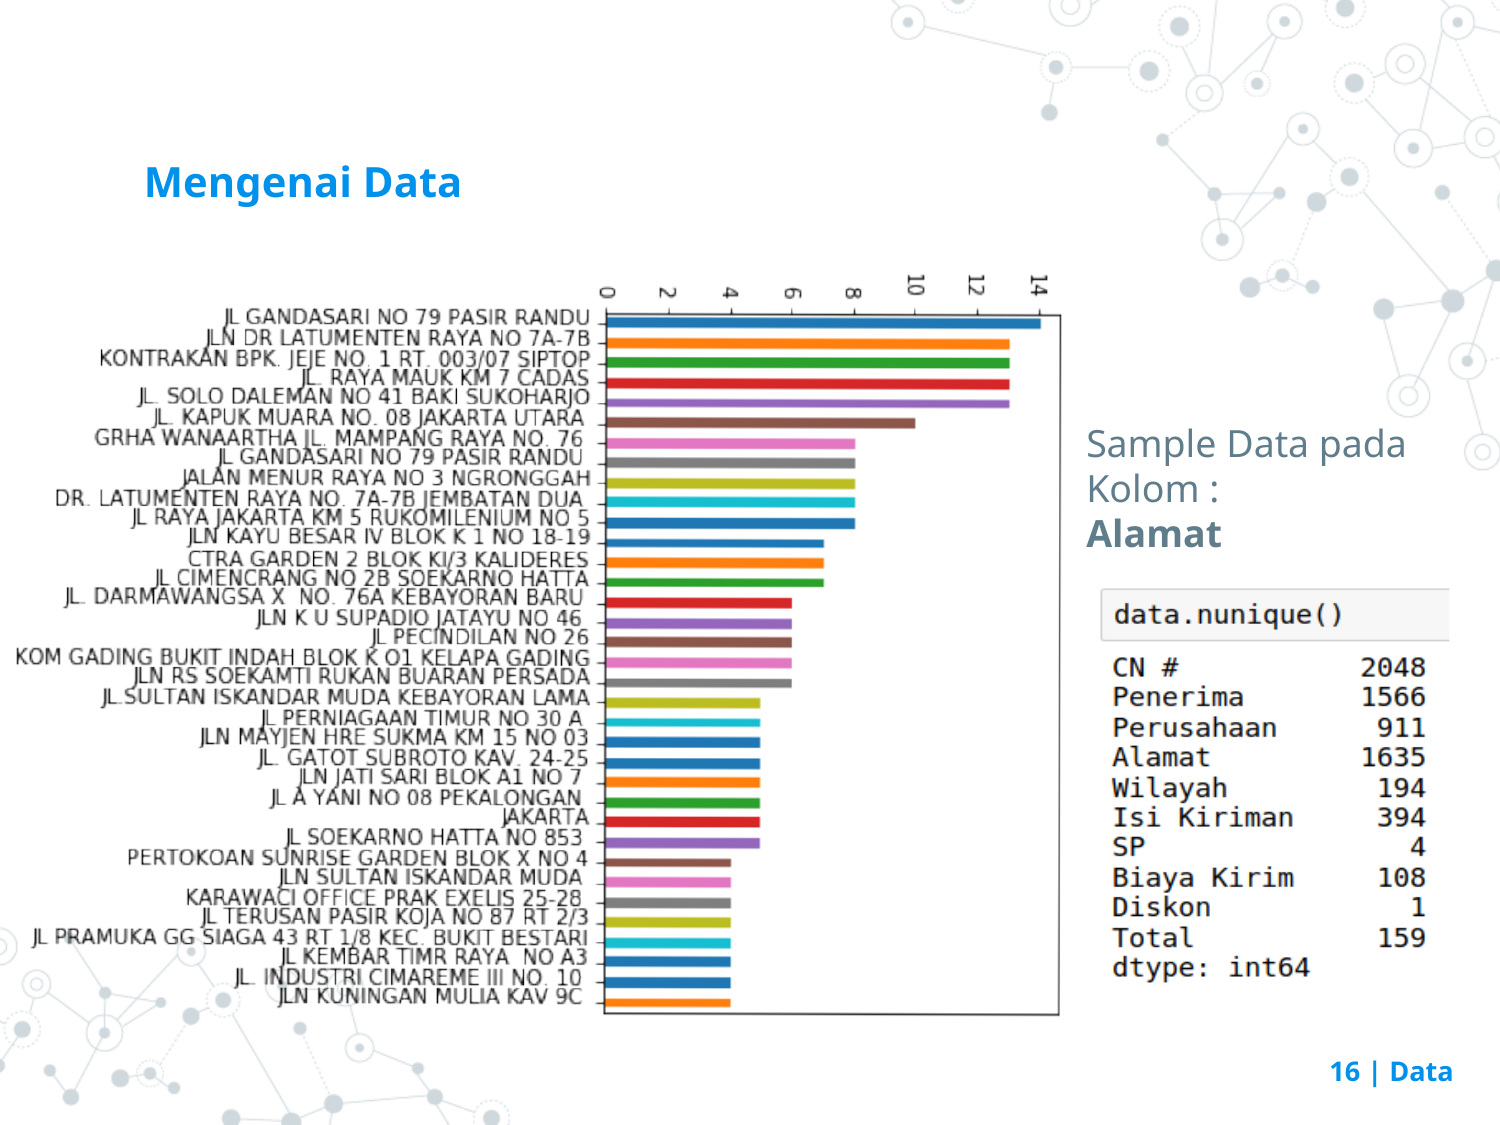

# Mengenai Data
Sample Data pada
Kolom :
Alamat
 | Data